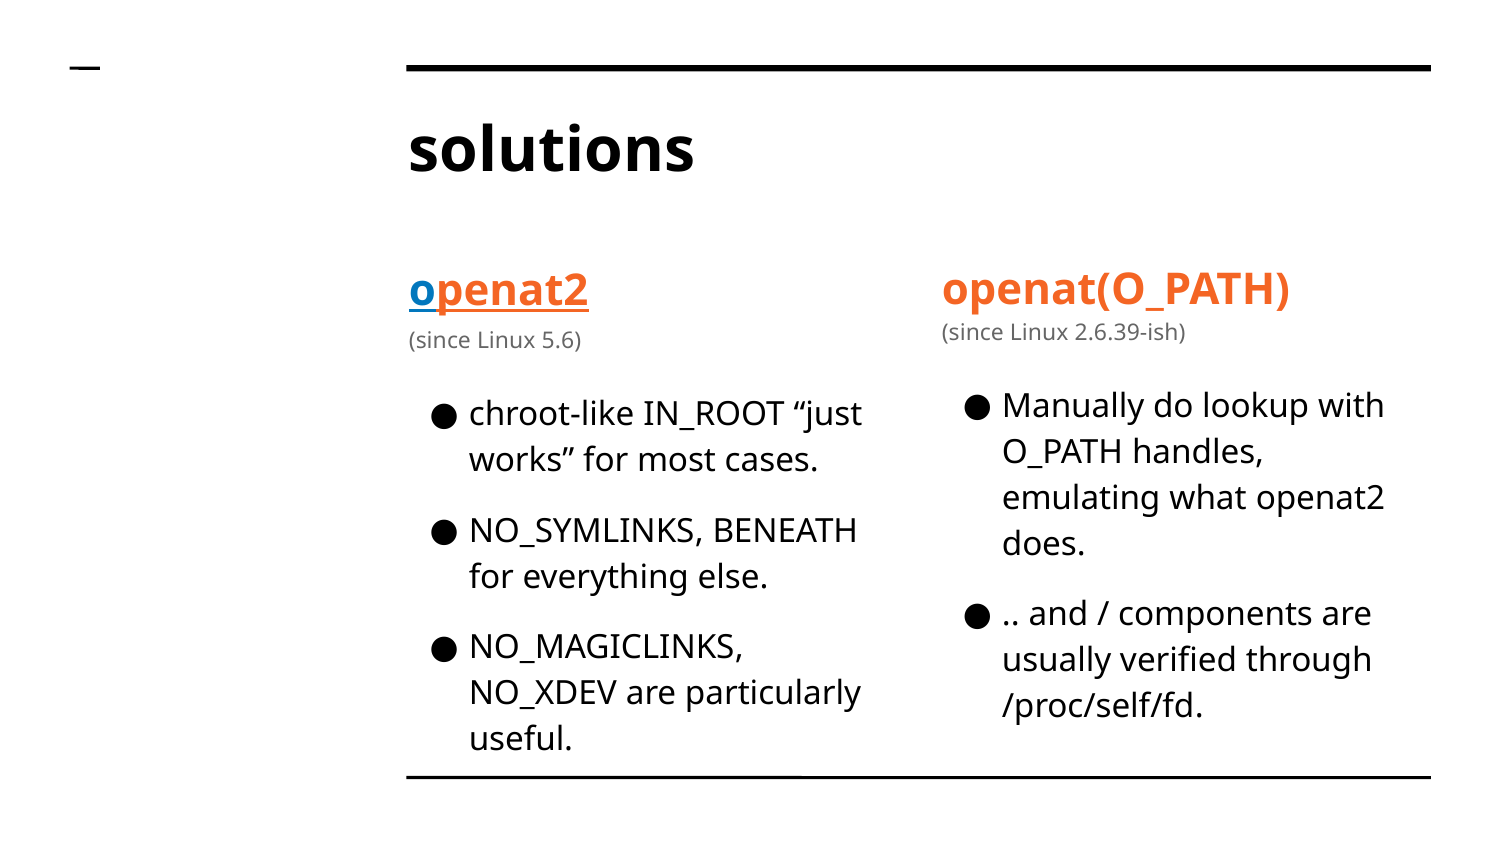

# solutions
openat2
(since Linux 5.6)
chroot-like IN_ROOT “just works” for most cases.
NO_SYMLINKS, BENEATH for everything else.
NO_MAGICLINKS, NO_XDEV are particularly useful.
openat(O_PATH)
(since Linux 2.6.39-ish)
Manually do lookup with O_PATH handles, emulating what openat2 does.
.. and / components are usually verified through /proc/self/fd.